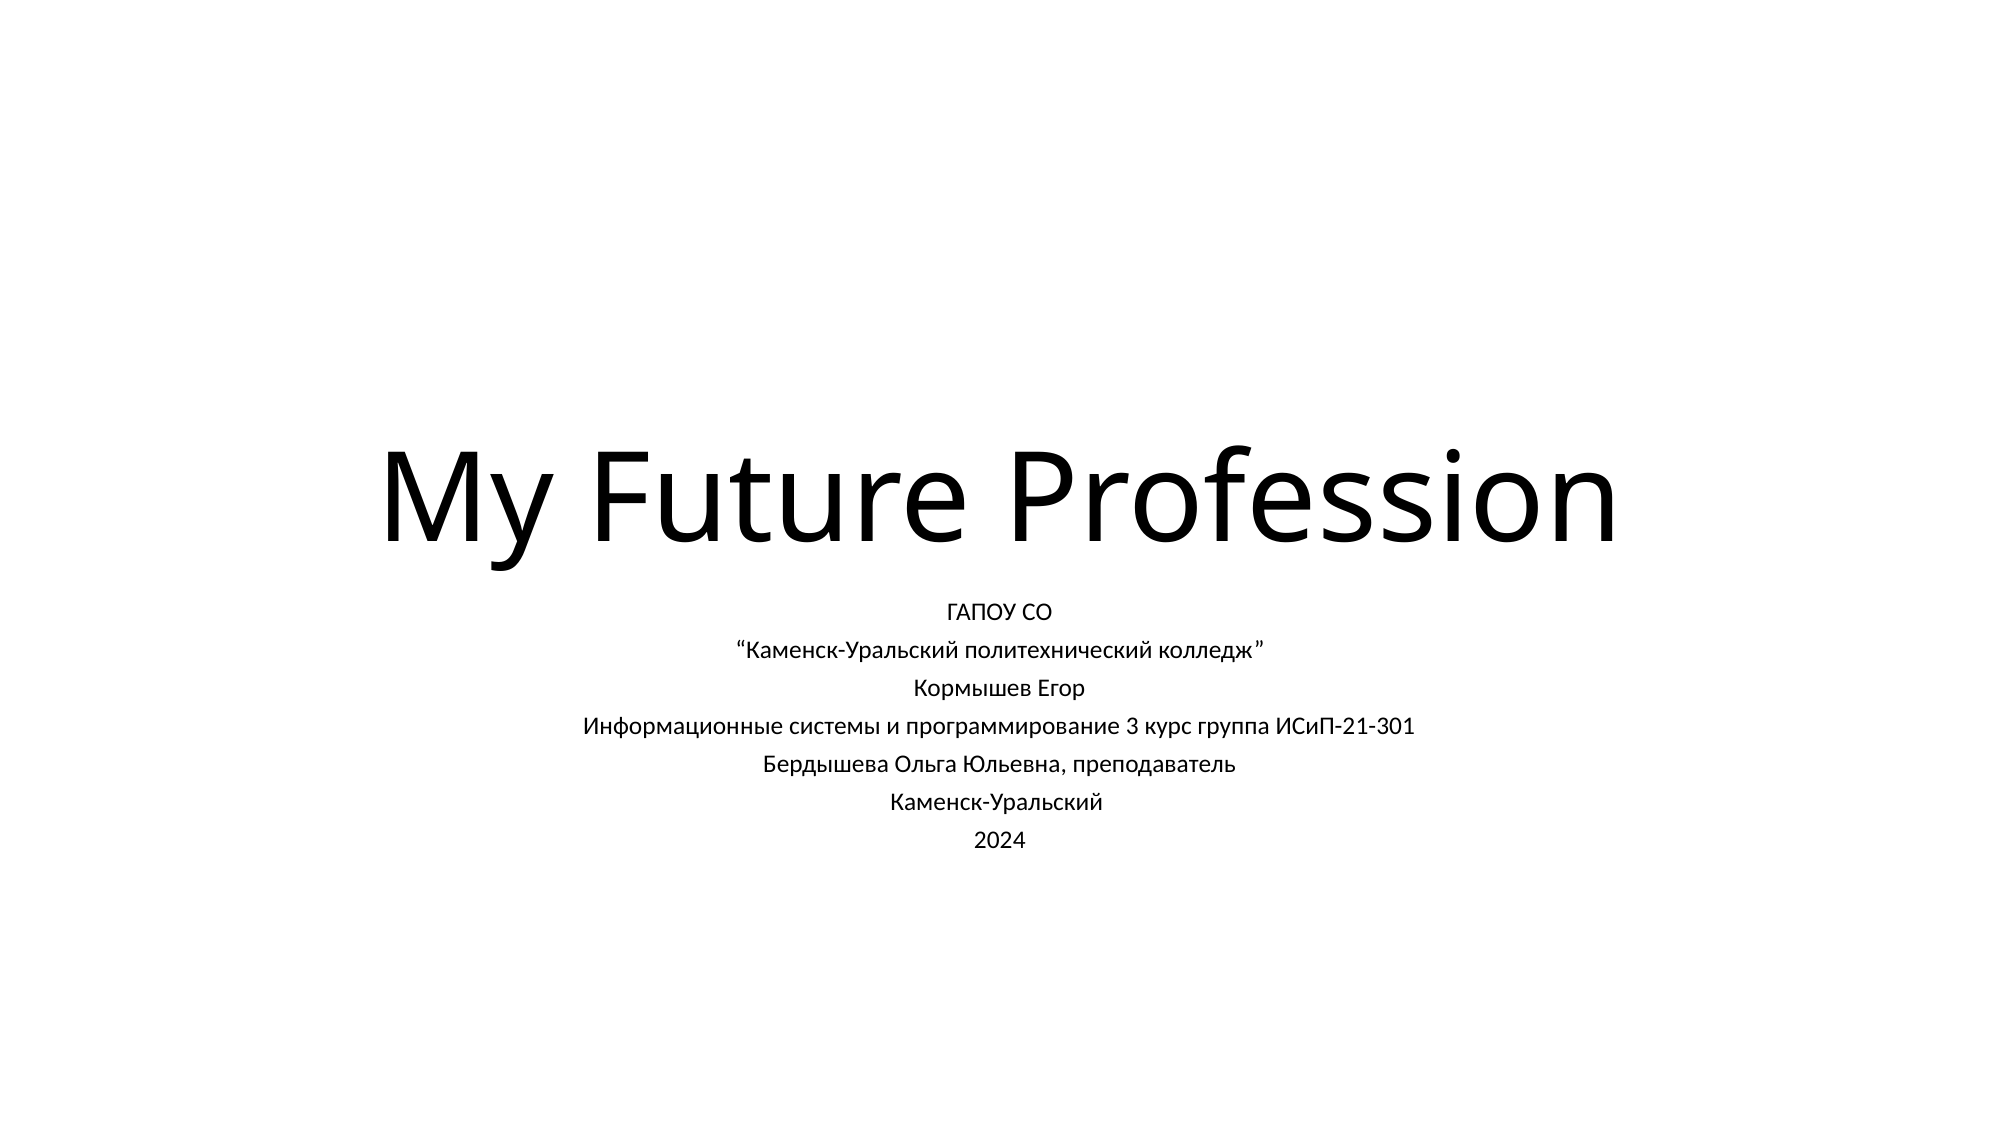

# My Future Profession
ГАПОУ СО
“Каменск-Уральский политехнический колледж”
Кормышев Егор
Информационные системы и программирование 3 курс группа ИСиП-21-301
Бердышева Ольга Юльевна, преподаватель
Каменск-Уральский
2024